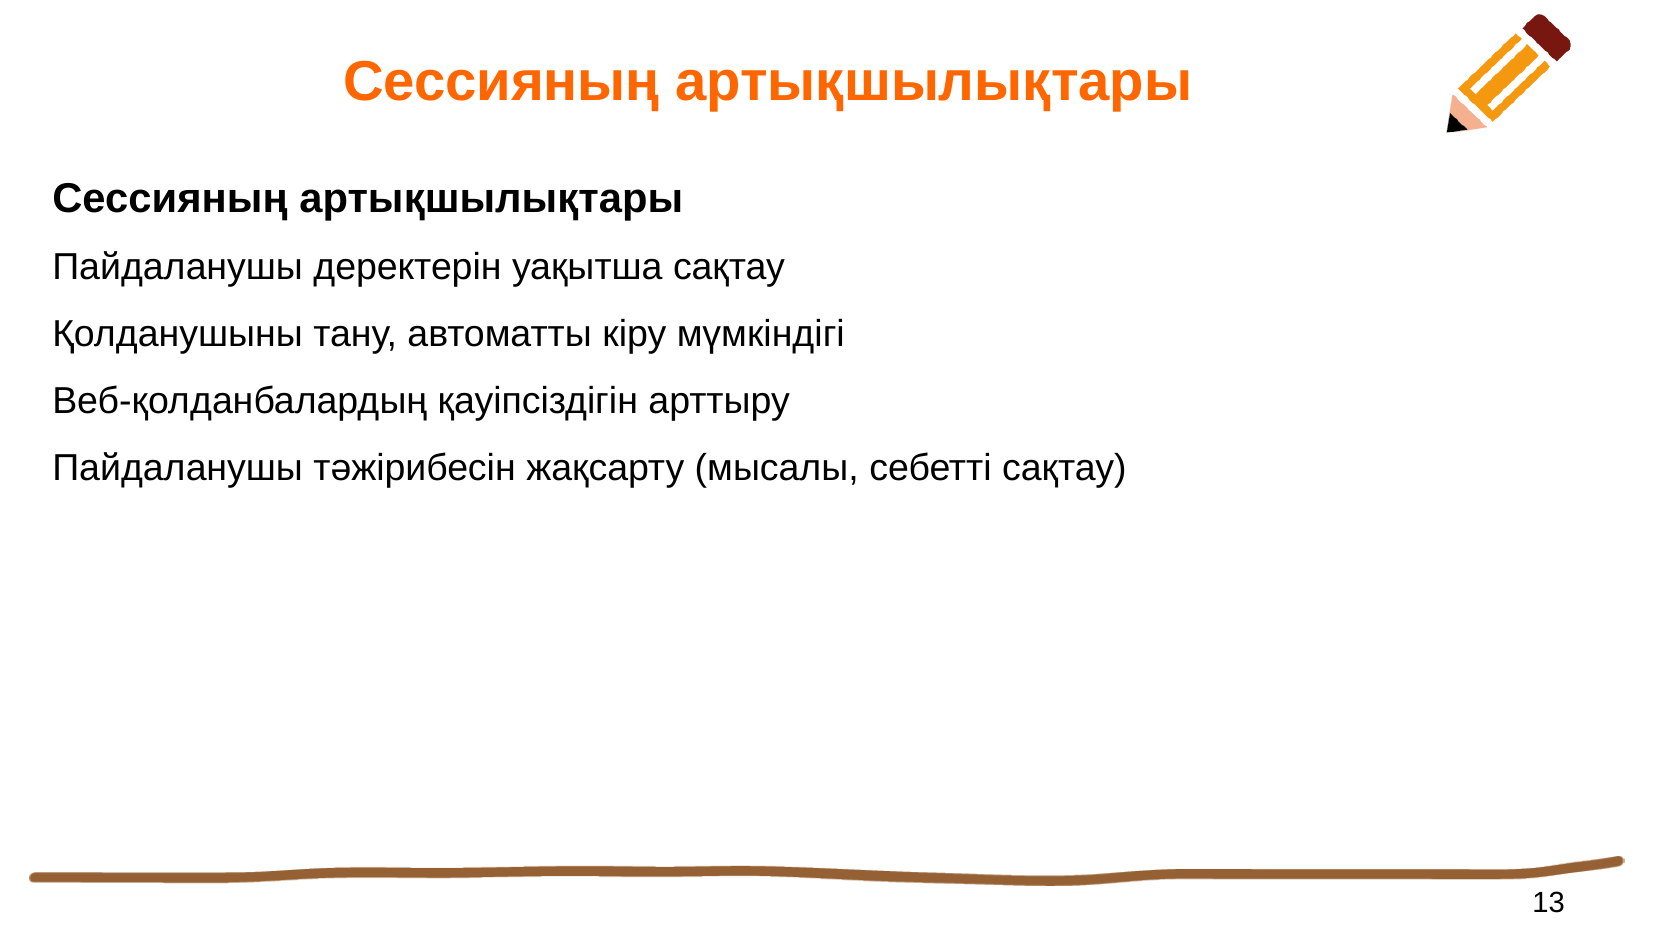

# Сессияның артықшылықтары
Сессияның артықшылықтары
Пайдаланушы деректерін уақытша сақтау
Қолданушыны тану, автоматты кіру мүмкіндігі
Веб-қолданбалардың қауіпсіздігін арттыру
Пайдаланушы тәжірибесін жақсарту (мысалы, себетті сақтау)
13